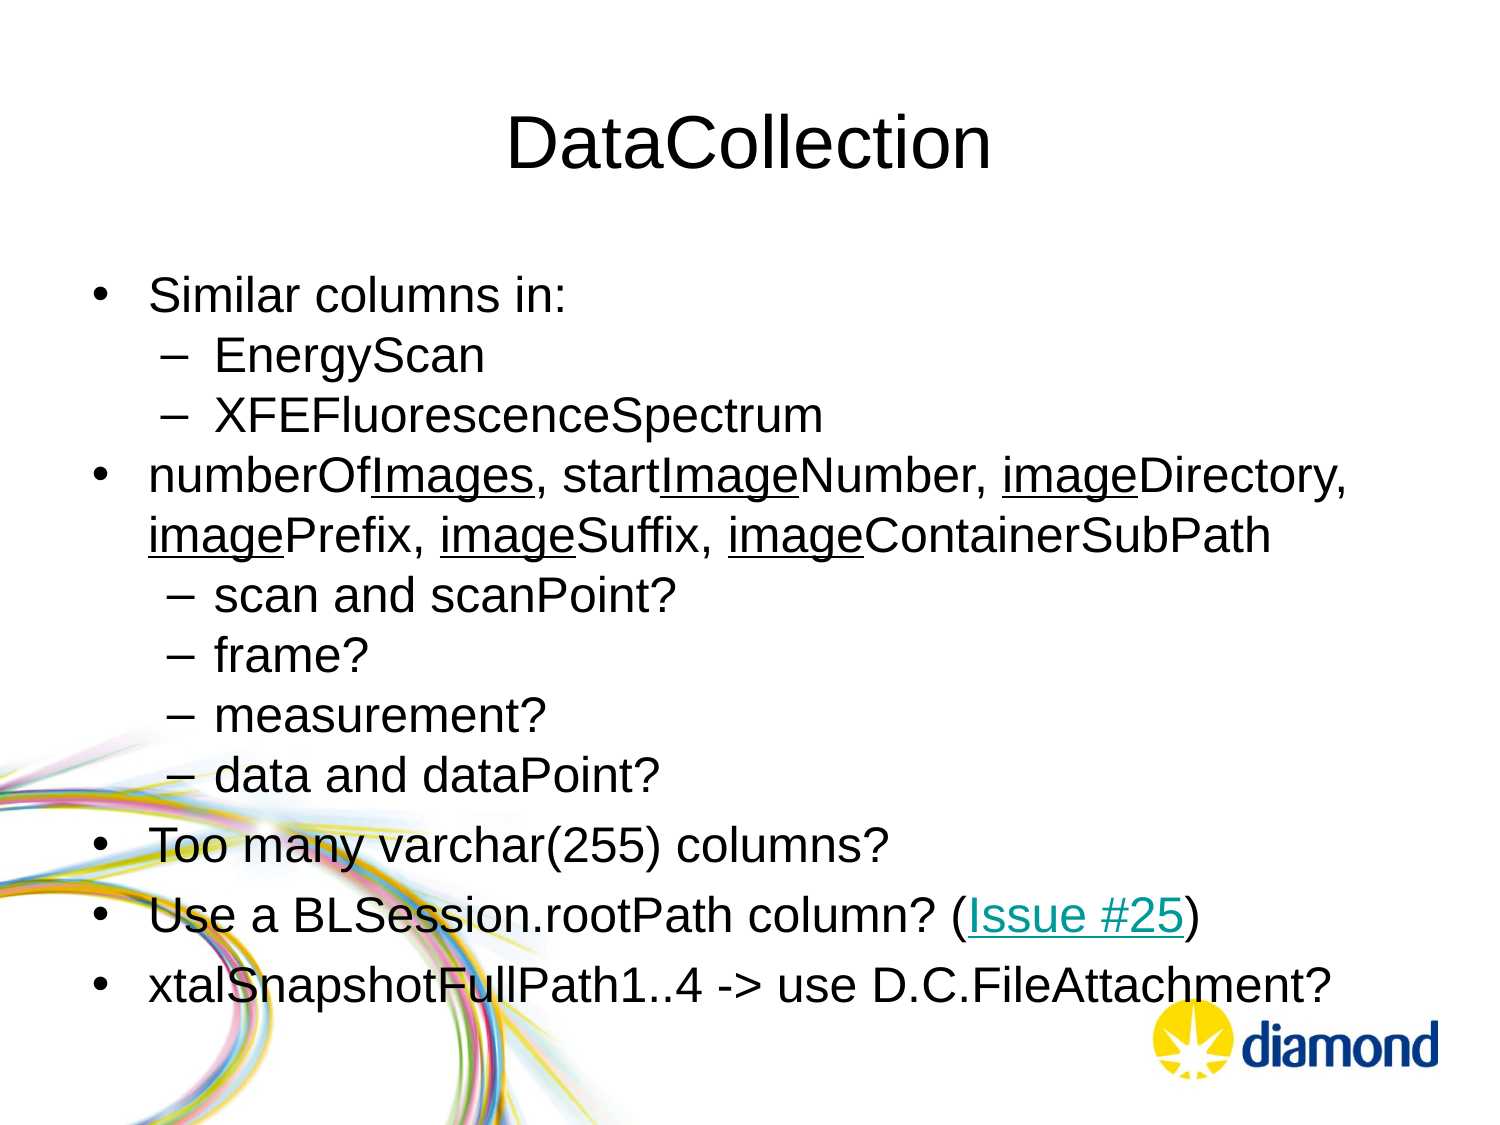

# DataCollection
Similar columns in:
EnergyScan
XFEFluorescenceSpectrum
numberOfImages, startImageNumber, imageDirectory, imagePrefix, imageSuffix, imageContainerSubPath
scan and scanPoint?
frame?
measurement?
data and dataPoint?
Too many varchar(255) columns?
Use a BLSession.rootPath column? (Issue #25)
xtalSnapshotFullPath1..4 -> use D.C.FileAttachment?